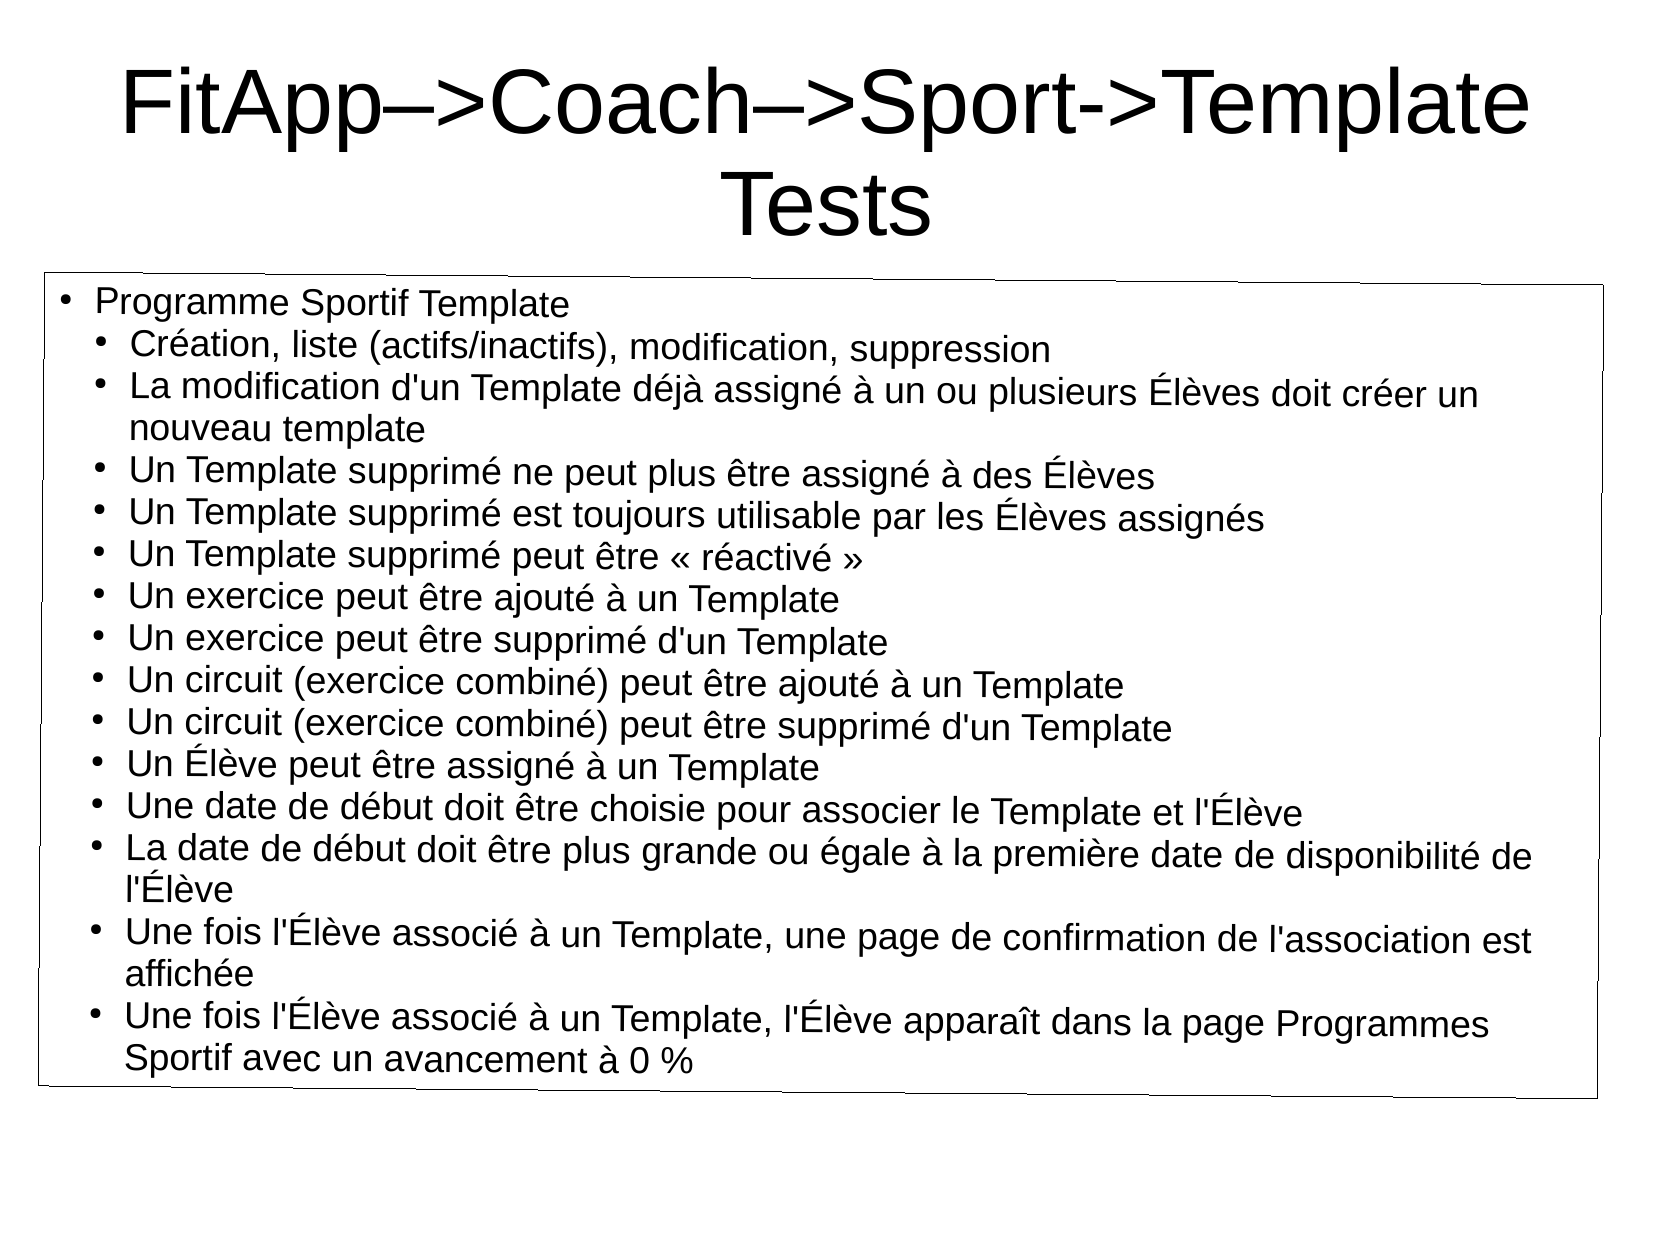

# FitApp–>Coach–>Sport->Template Tests
Programme Sportif Template
Création, liste (actifs/inactifs), modification, suppression
La modification d'un Template déjà assigné à un ou plusieurs Élèves doit créer un nouveau template
Un Template supprimé ne peut plus être assigné à des Élèves
Un Template supprimé est toujours utilisable par les Élèves assignés
Un Template supprimé peut être « réactivé »
Un exercice peut être ajouté à un Template
Un exercice peut être supprimé d'un Template
Un circuit (exercice combiné) peut être ajouté à un Template
Un circuit (exercice combiné) peut être supprimé d'un Template
Un Élève peut être assigné à un Template
Une date de début doit être choisie pour associer le Template et l'Élève
La date de début doit être plus grande ou égale à la première date de disponibilité de l'Élève
Une fois l'Élève associé à un Template, une page de confirmation de l'association est affichée
Une fois l'Élève associé à un Template, l'Élève apparaît dans la page Programmes Sportif avec un avancement à 0 %